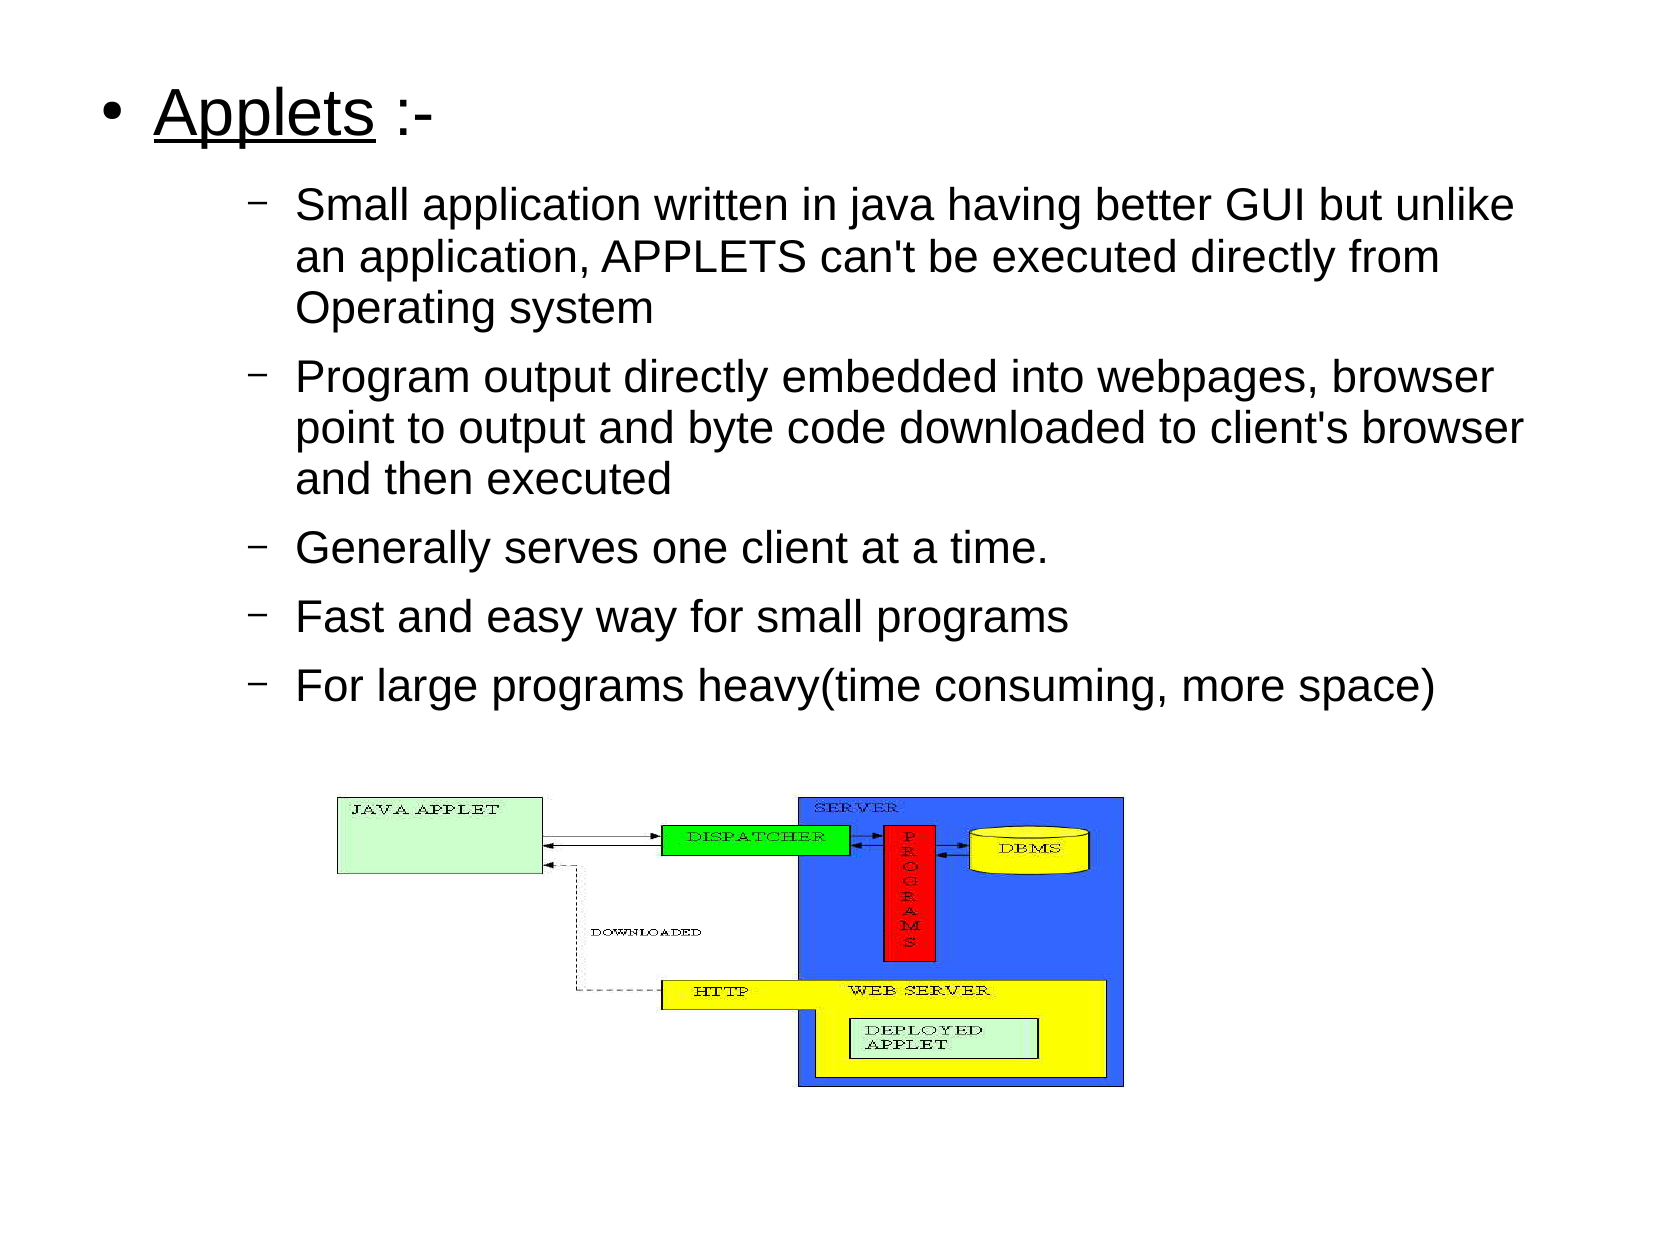

# Applets :-
Small application written in java having better GUI but unlike an application, APPLETS can't be executed directly from Operating system
Program output directly embedded into webpages, browser point to output and byte code downloaded to client's browser and then executed
Generally serves one client at a time.
Fast and easy way for small programs
For large programs heavy(time consuming, more space)